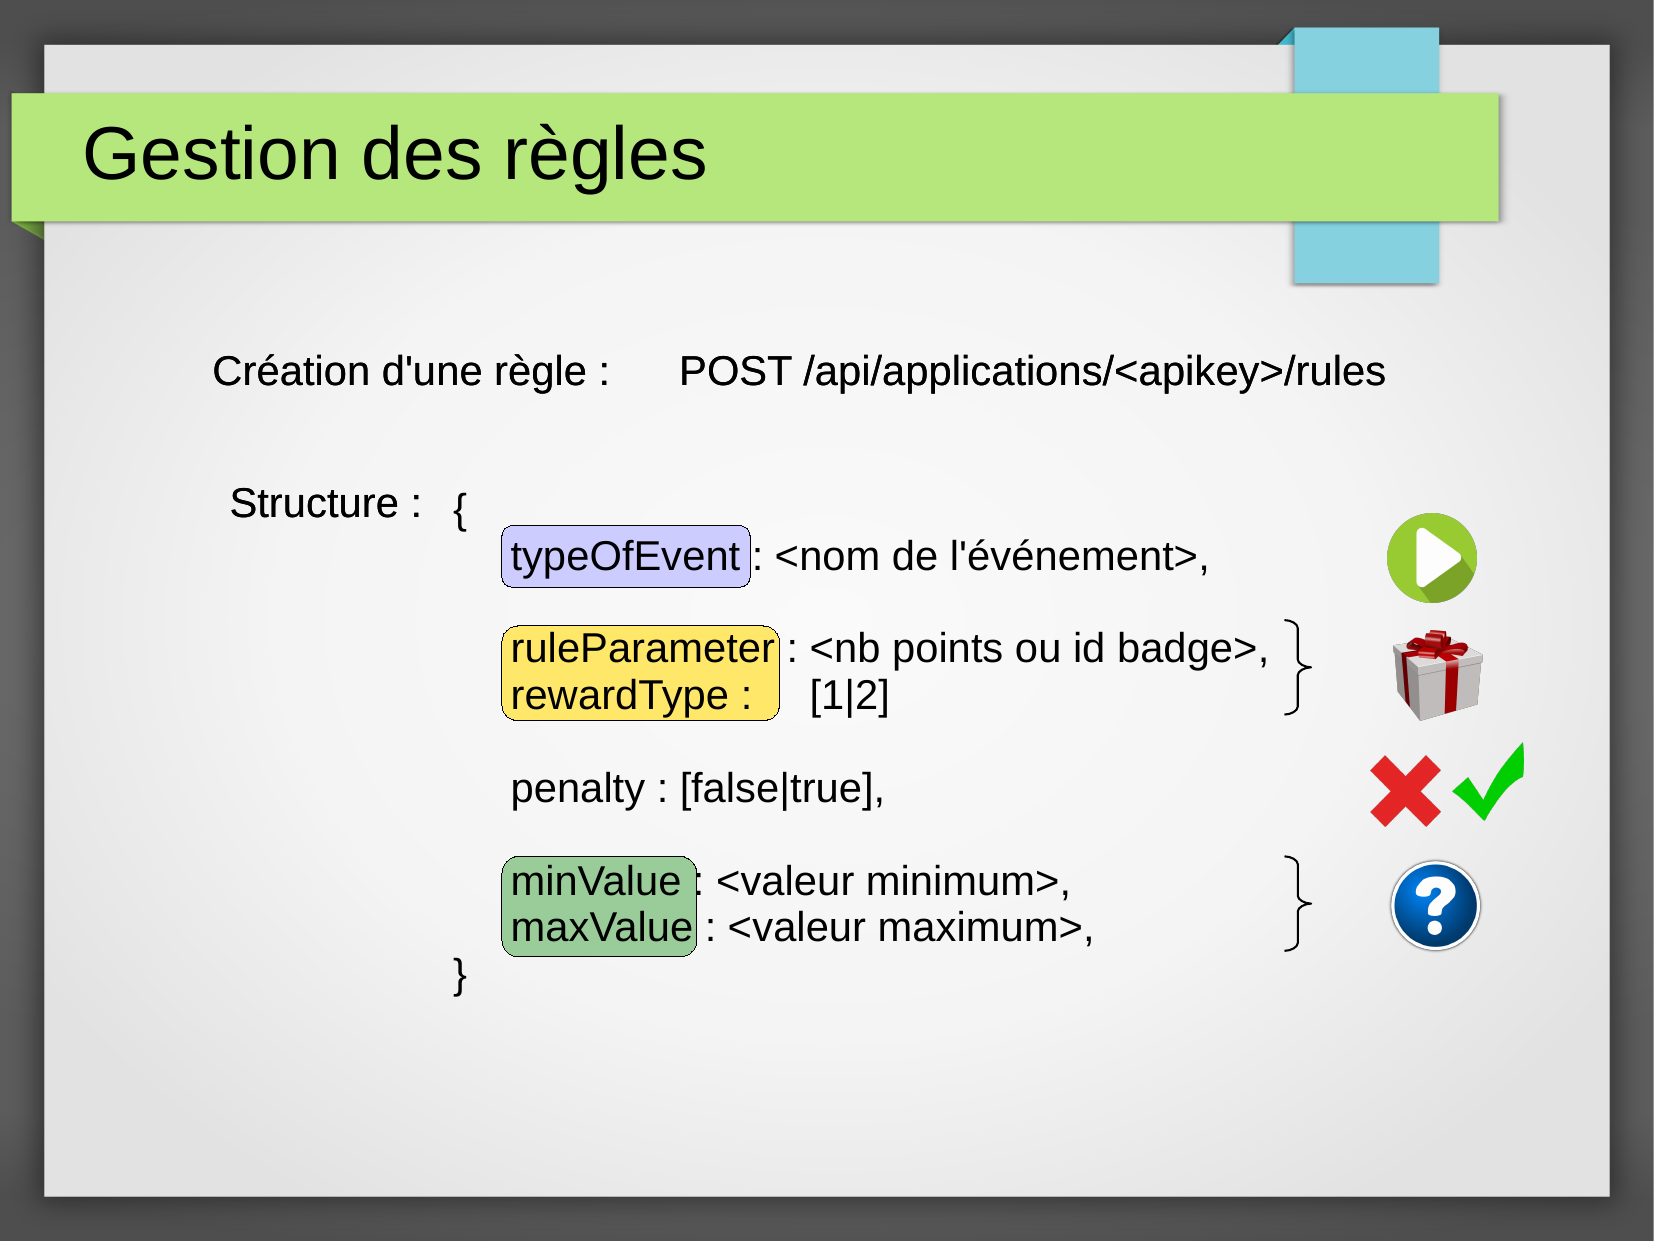

# Gestion des règles
Création d'une règle : POST /api/applications/<apikey>/rules
Création d'une règle : POST /api/applications/<apikey>/rules
Structure :
Structure :
 {
 typeOfEvent : <nom de l'événement>,
 ruleParameter : <nb points ou id badge>,
 rewardType : [1|2]
 penalty : [false|true],
 minValue : <valeur minimum>,
 maxValue : <valeur maximum>,
 }